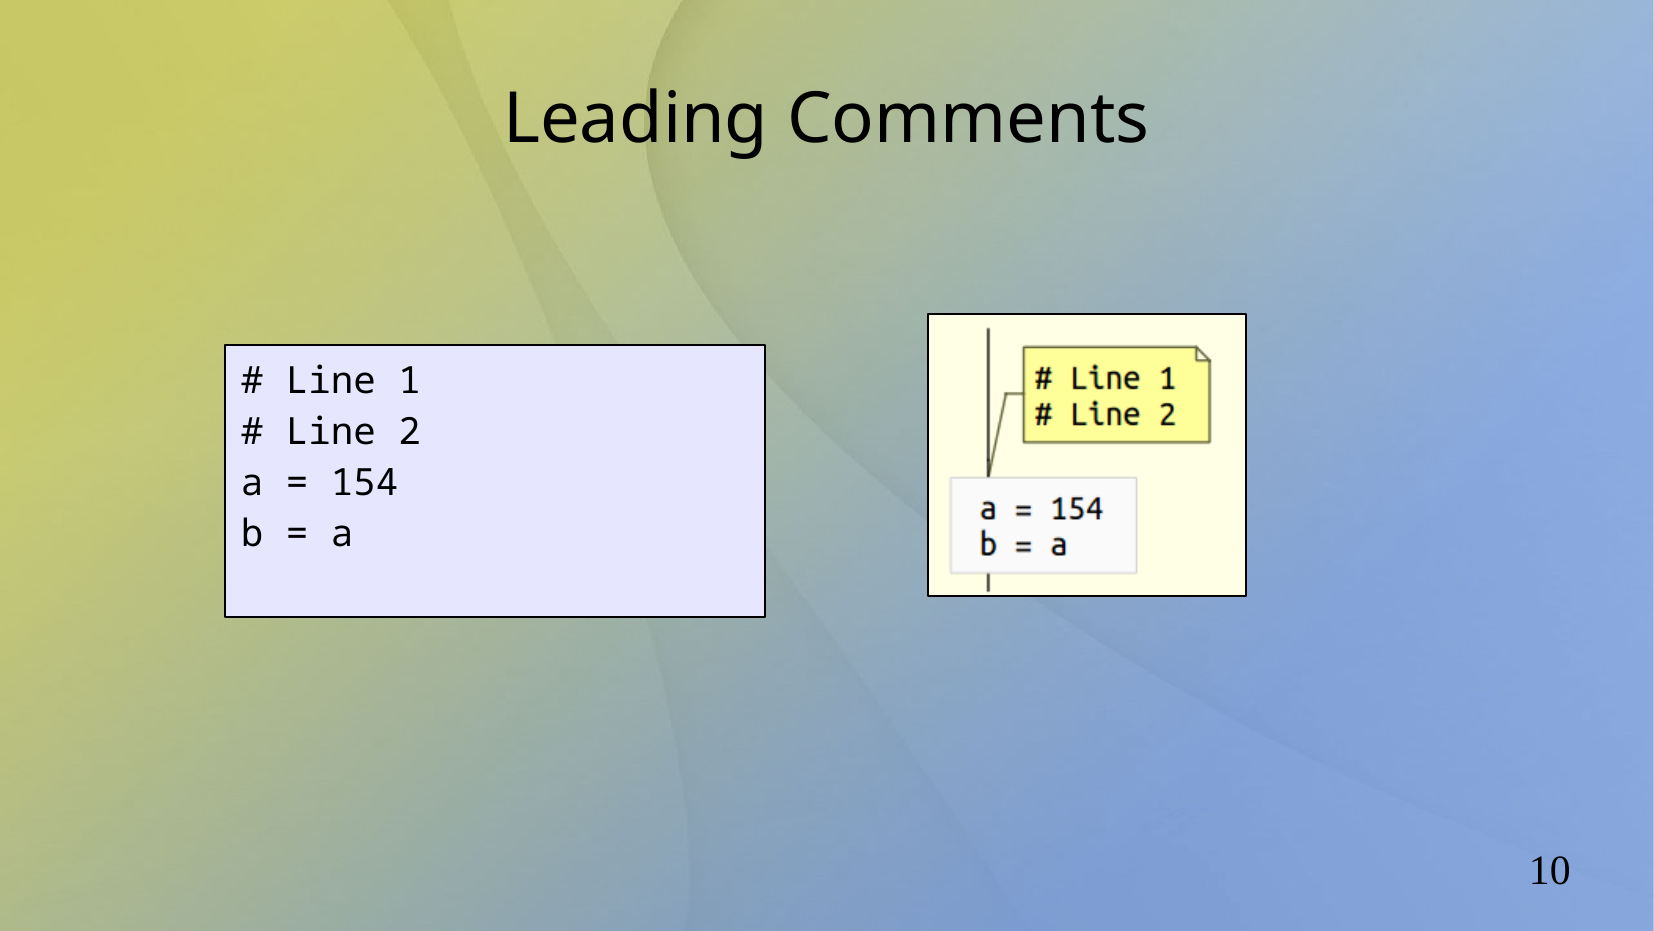

# Leading Comments
# Line 1
# Line 2
a = 154
b = a
10